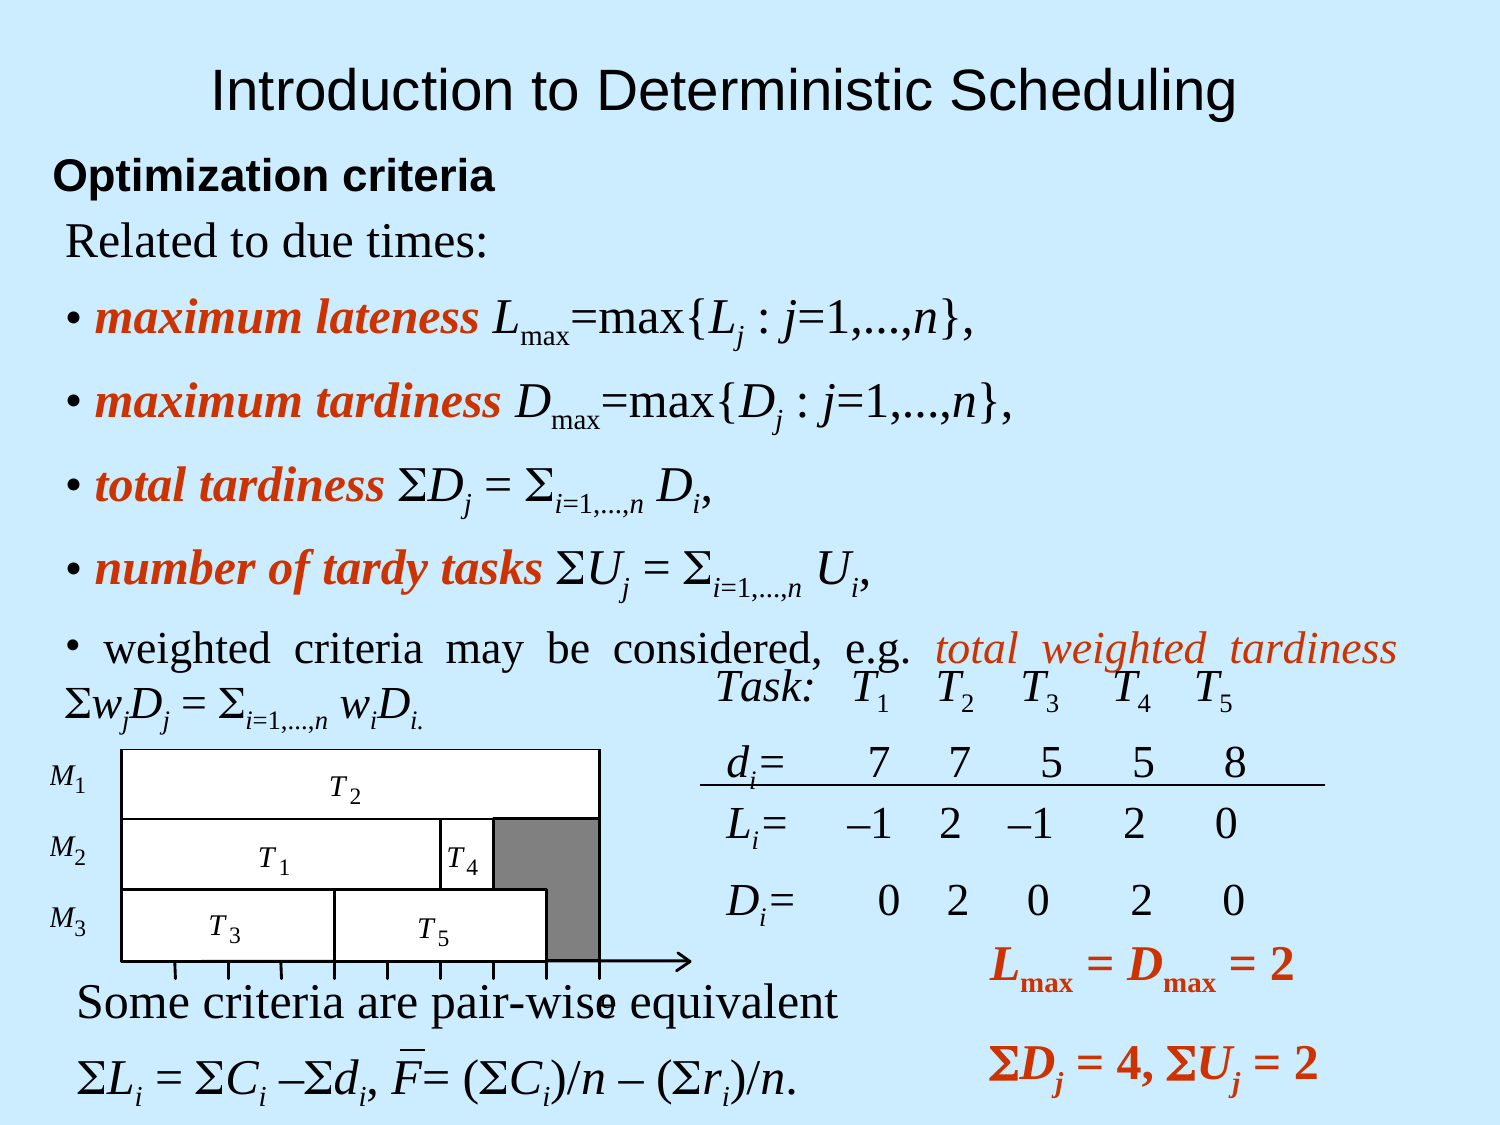

# Introduction to Deterministic Scheduling
Optimization criteria
Related to due times:
 maximum lateness Lmax=max{Lj : j=1,...,n},
 maximum tardiness Dmax=max{Dj : j=1,...,n},
 total tardiness Dj = i=1,...,n Di,
 number of tardy tasks Uj = i=1,...,n Ui,
 weighted criteria may be considered, e.g. total weighted tardiness wjDj = i=1,...,n wiDi.
Task: T1 T2 T3 T4 T5
 di= 7 7 5 5 8
 Li= –1 2 –1 2 0
 Di= 0 2 0 2 0
Lmax = Dmax = 2
Dj = 4, Uj = 2
 Some criteria are pair-wise equivalent
 Li = Ci –di, F= (Ci)/n – (ri)/n.